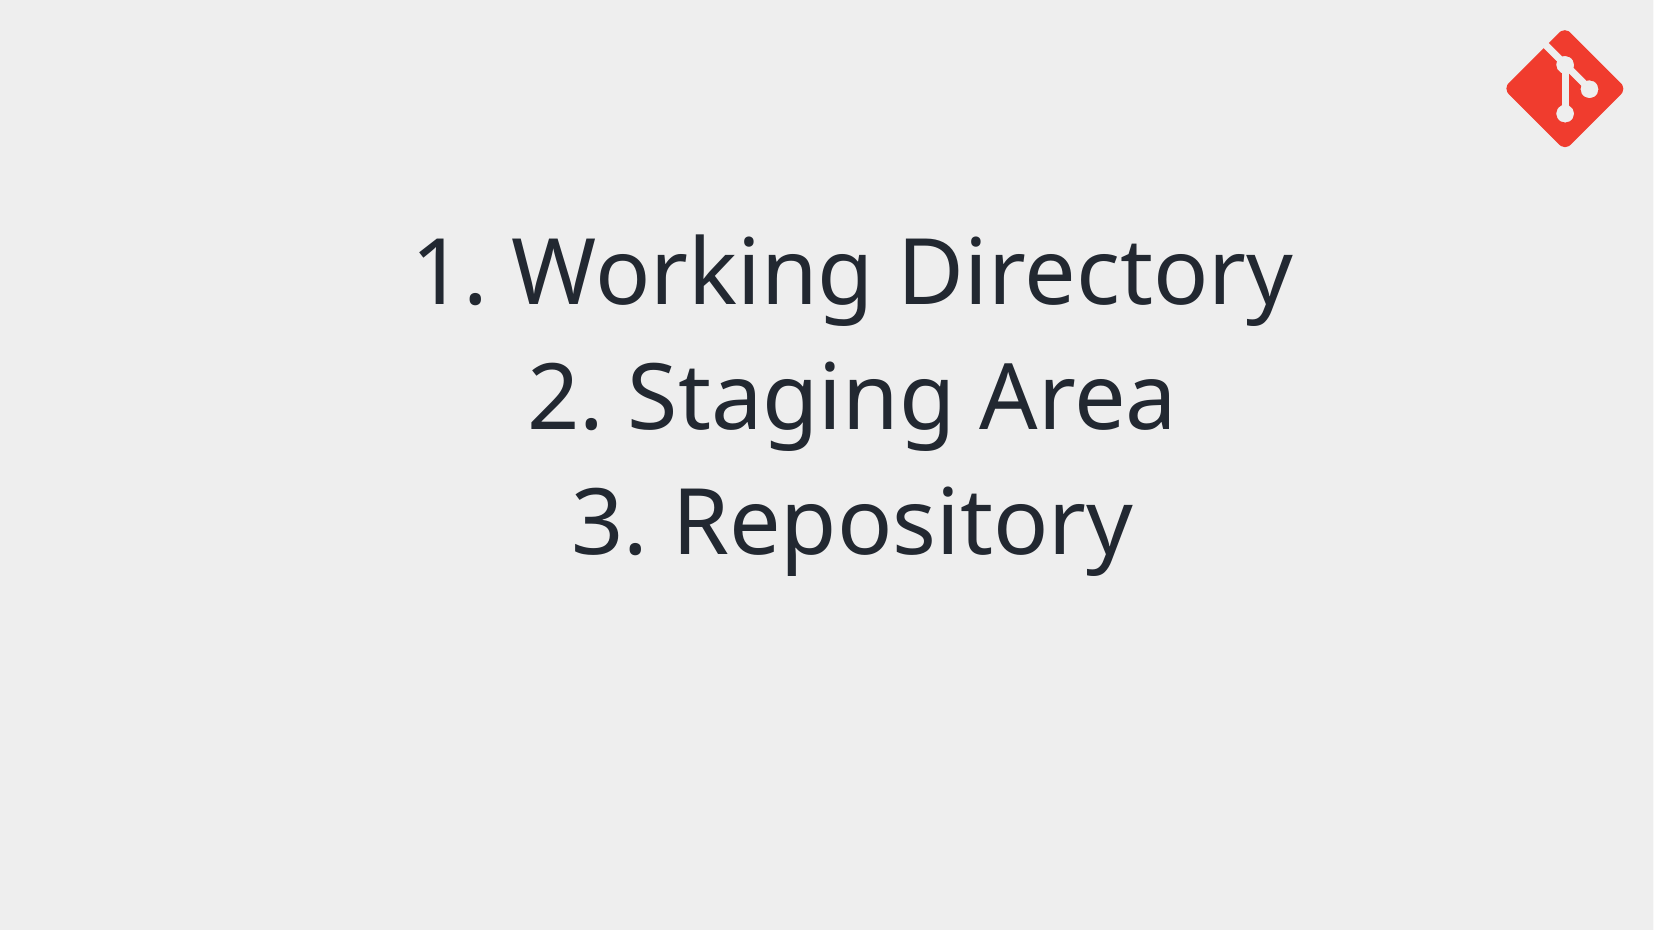

# 1. Working Directory 2. Staging Area 3. Repository